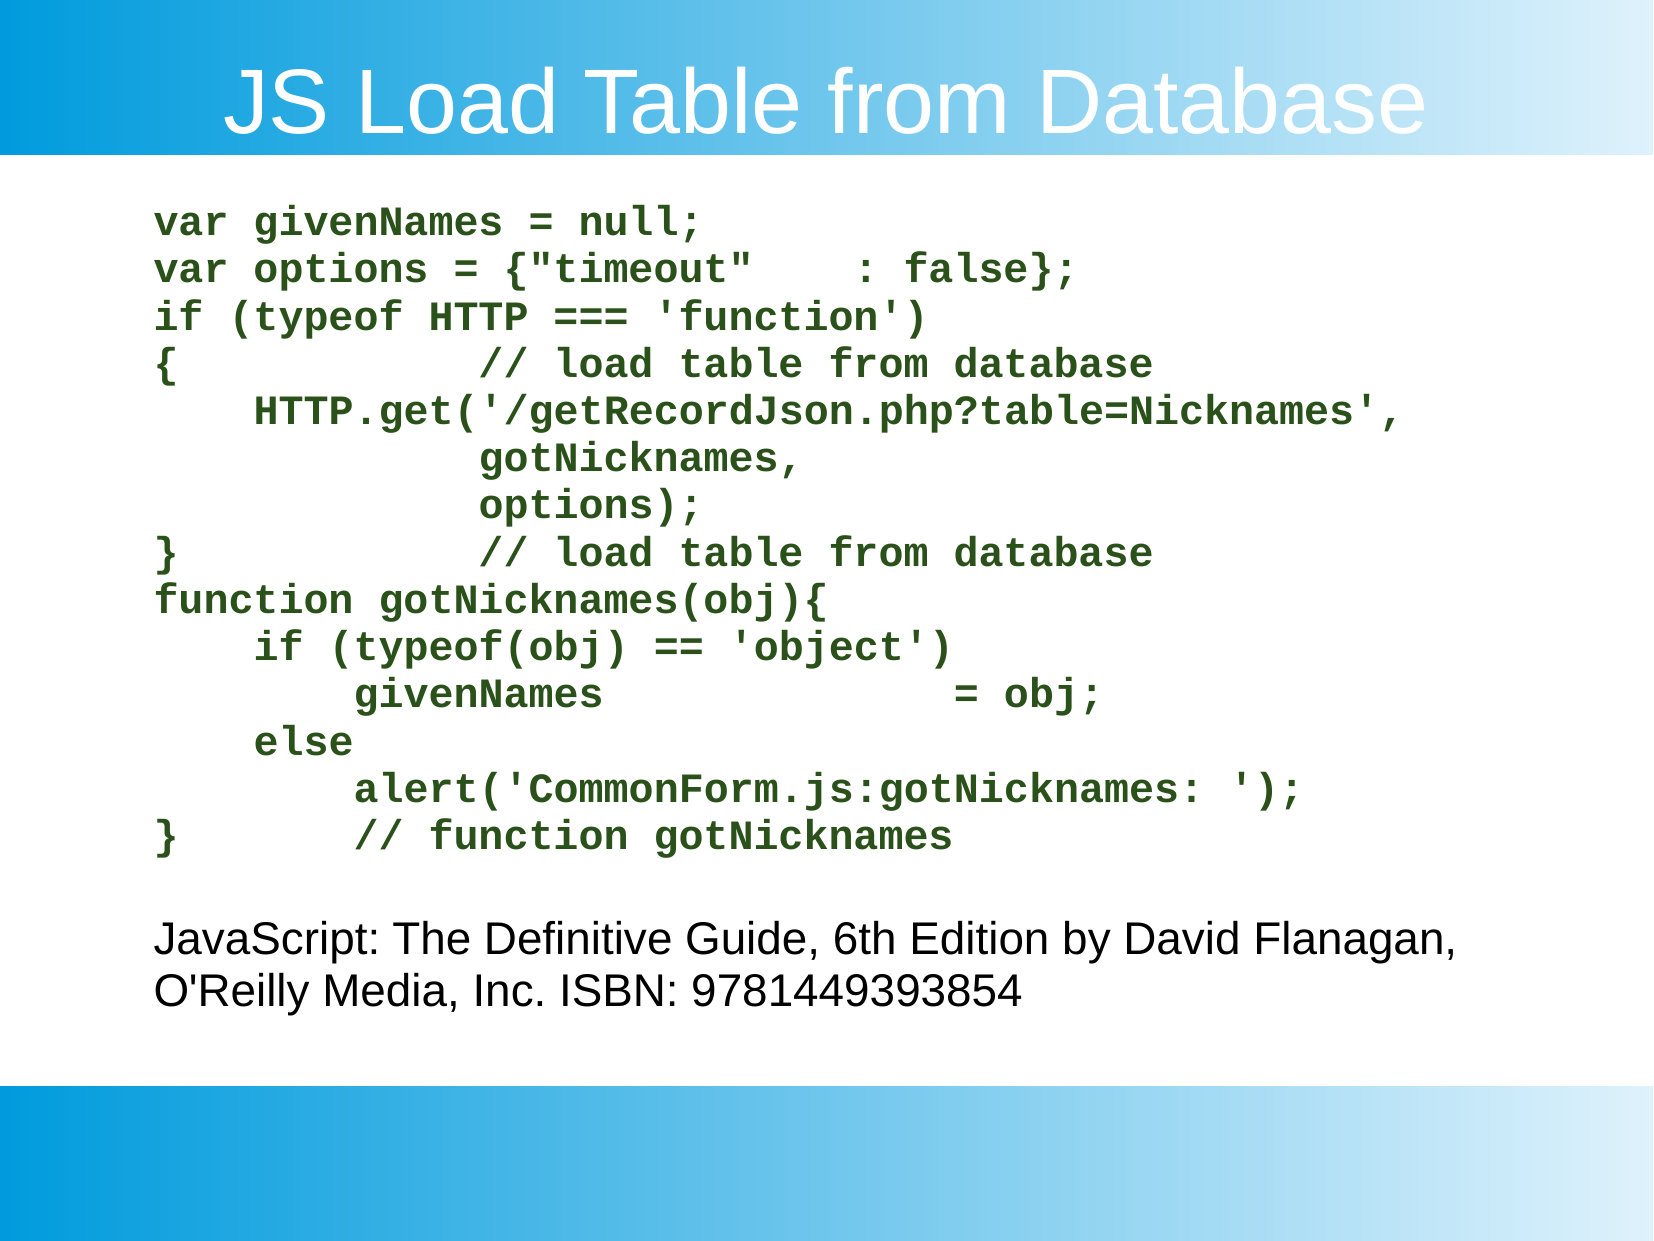

# JS Load Table from Database
var givenNames = null;
var options = {"timeout" : false};
if (typeof HTTP === 'function')
{ // load table from database
 HTTP.get('/getRecordJson.php?table=Nicknames',
 gotNicknames,
 options);
} // load table from database
function gotNicknames(obj){
 if (typeof(obj) == 'object')
 givenNames = obj;
 else
 alert('CommonForm.js:gotNicknames: ');
} // function gotNicknames
JavaScript: The Definitive Guide, 6th Edition by David Flanagan, O'Reilly Media, Inc. ISBN: 9781449393854